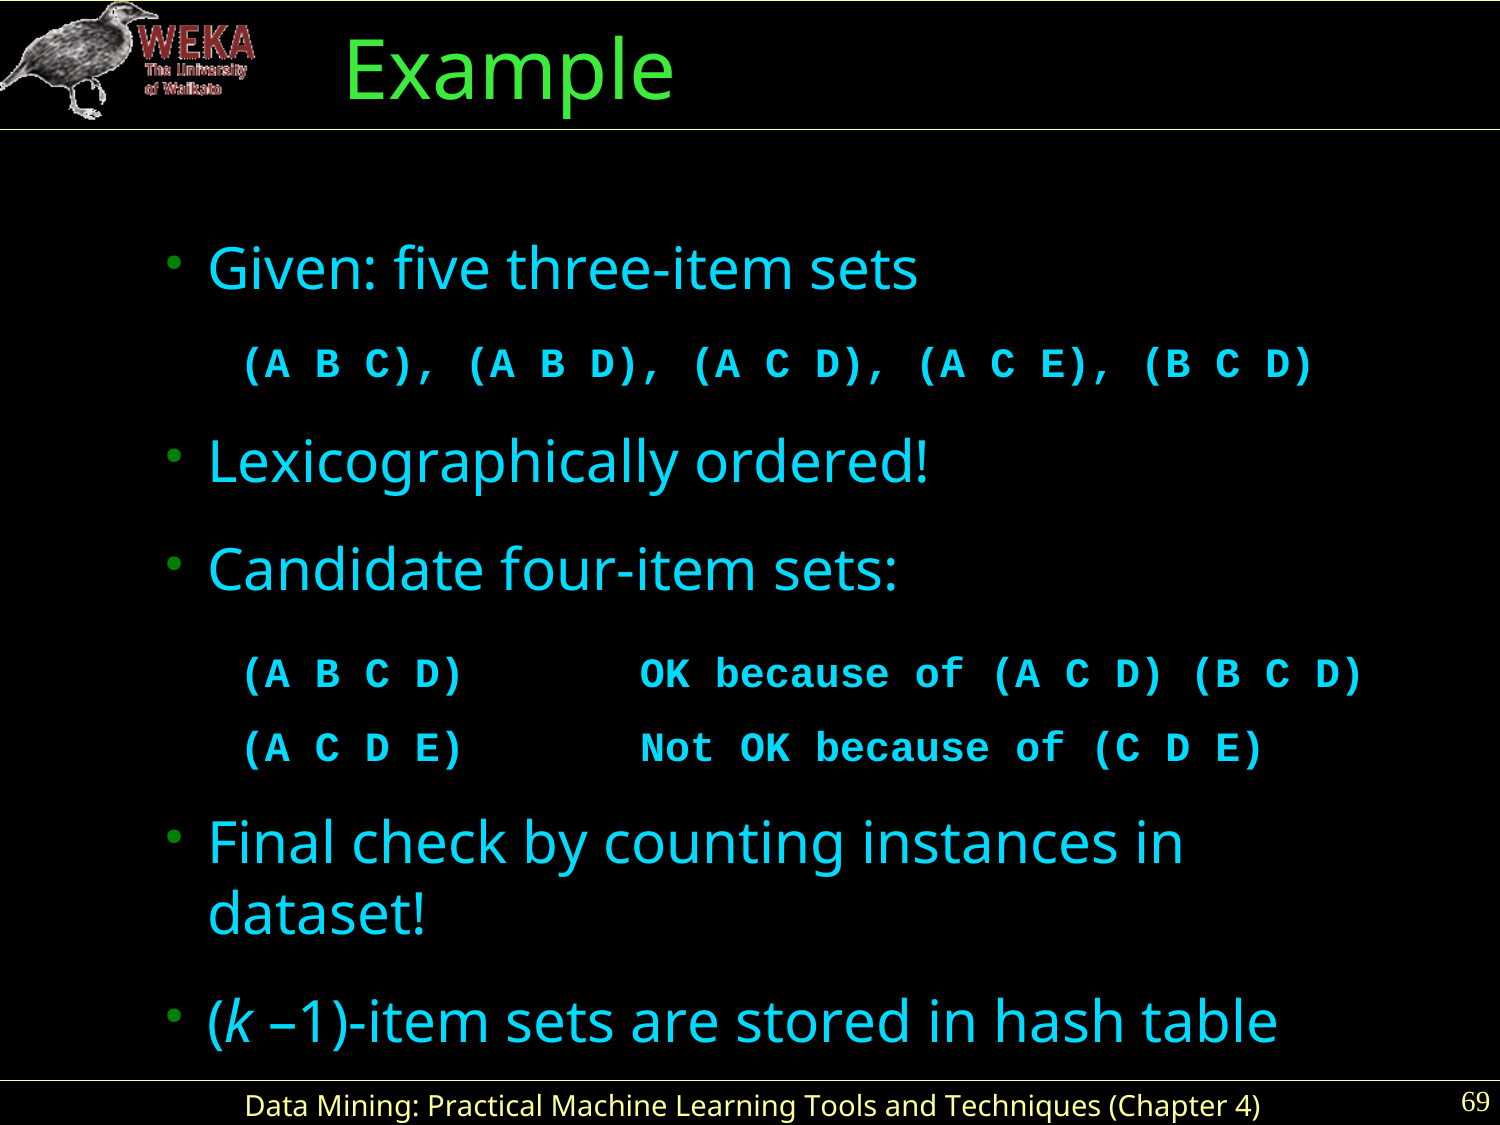

# Example
Given: five three-item sets
	(A B C), (A B D), (A C D), (A C E), (B C D)
Lexicographically ordered!
Candidate four-item sets:
	(A B C D)	 OK because of (A C D) (B C D)
	(A C D E) Not OK because of (C D E)
Final check by counting instances in dataset!
(k –1)-item sets are stored in hash table
Data Mining: Practical Machine Learning Tools and Techniques (Chapter 4)
69